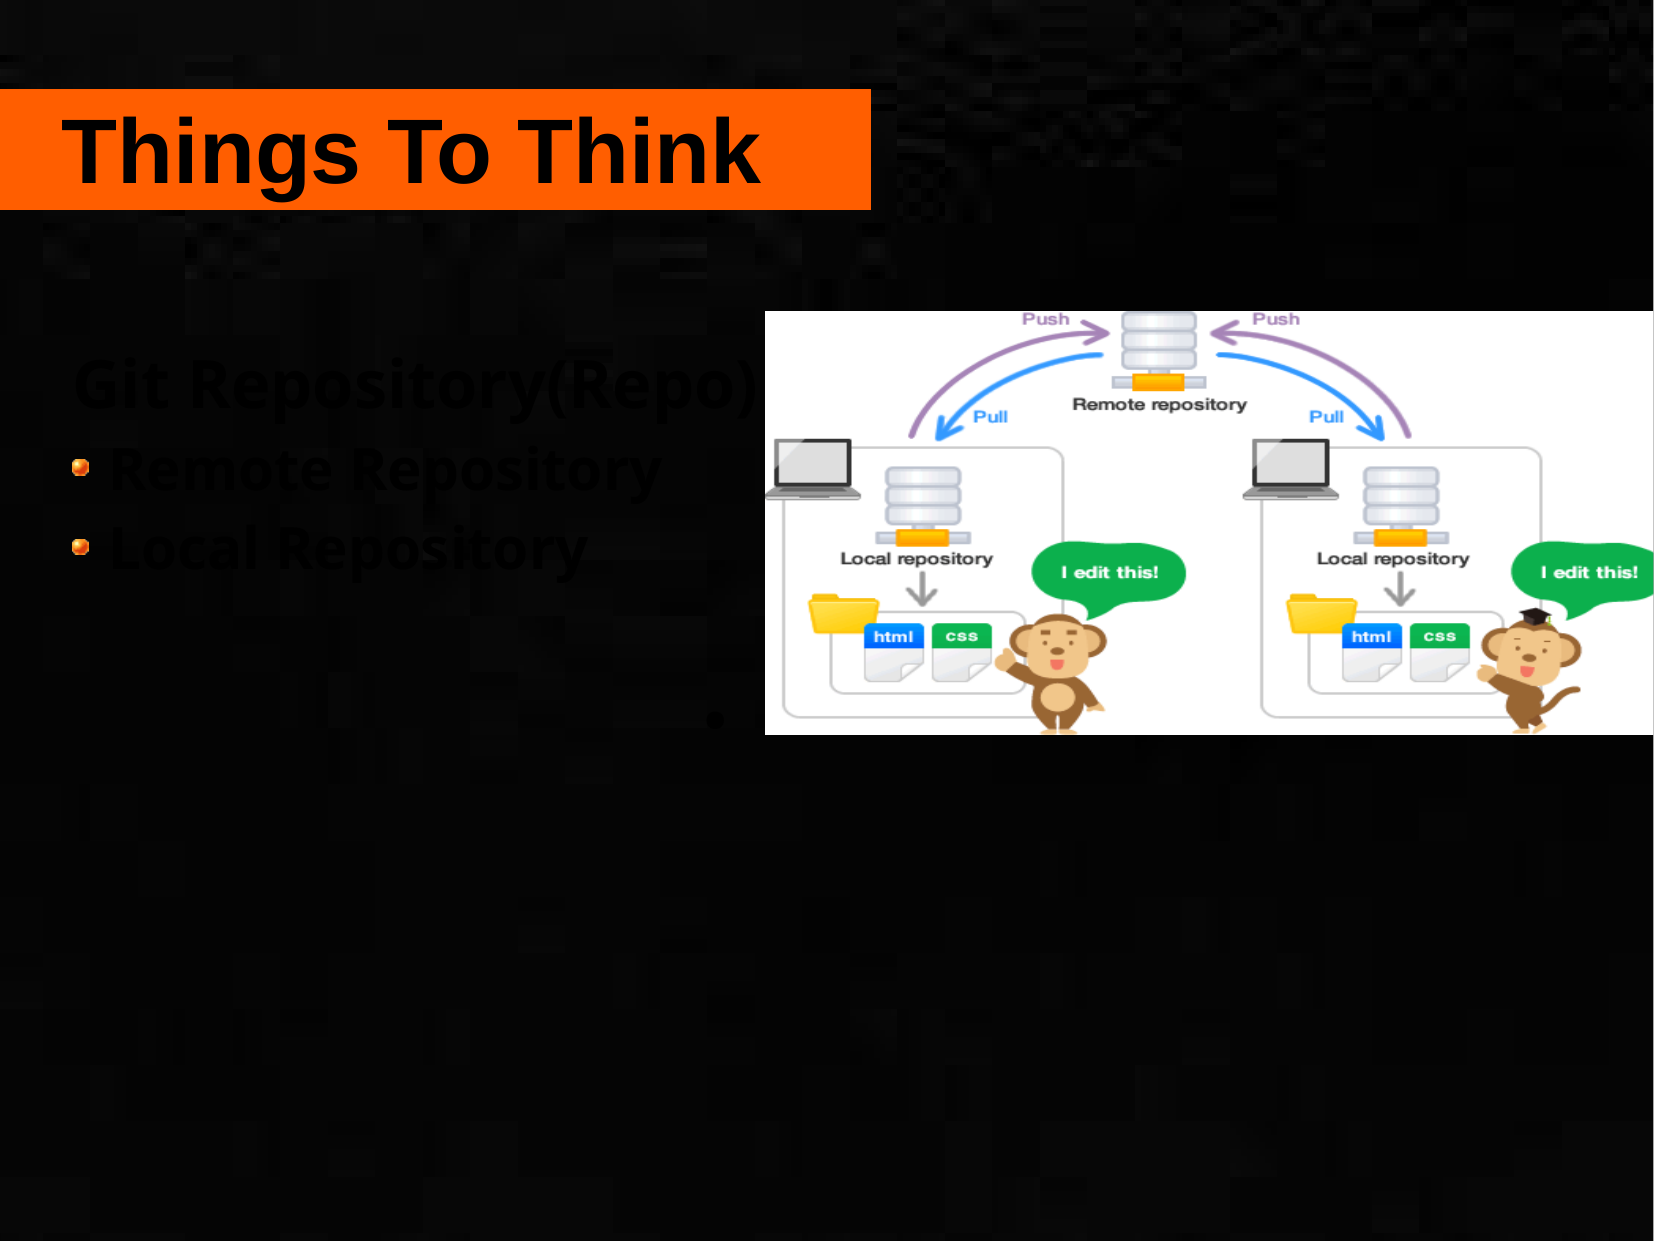

Things To Think
#
Git Repository(Repo)
Remote Repository
Local Repository